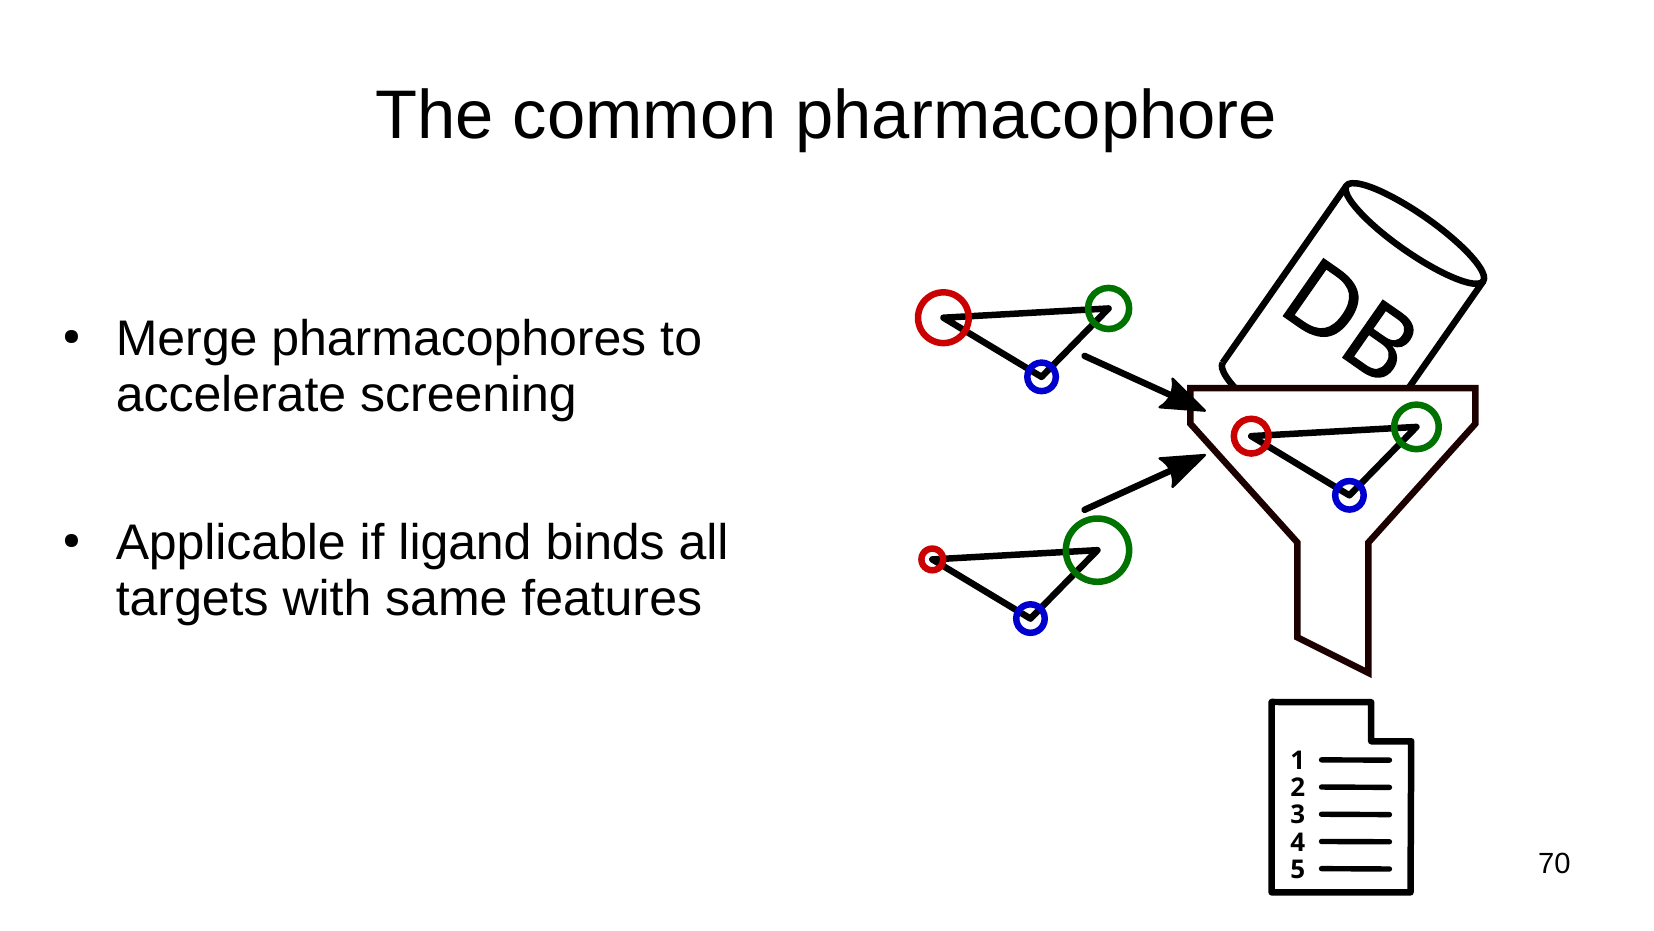

# The common pharmacophore
Merge pharmacophores to accelerate screening
Applicable if ligand binds all targets with same features
70